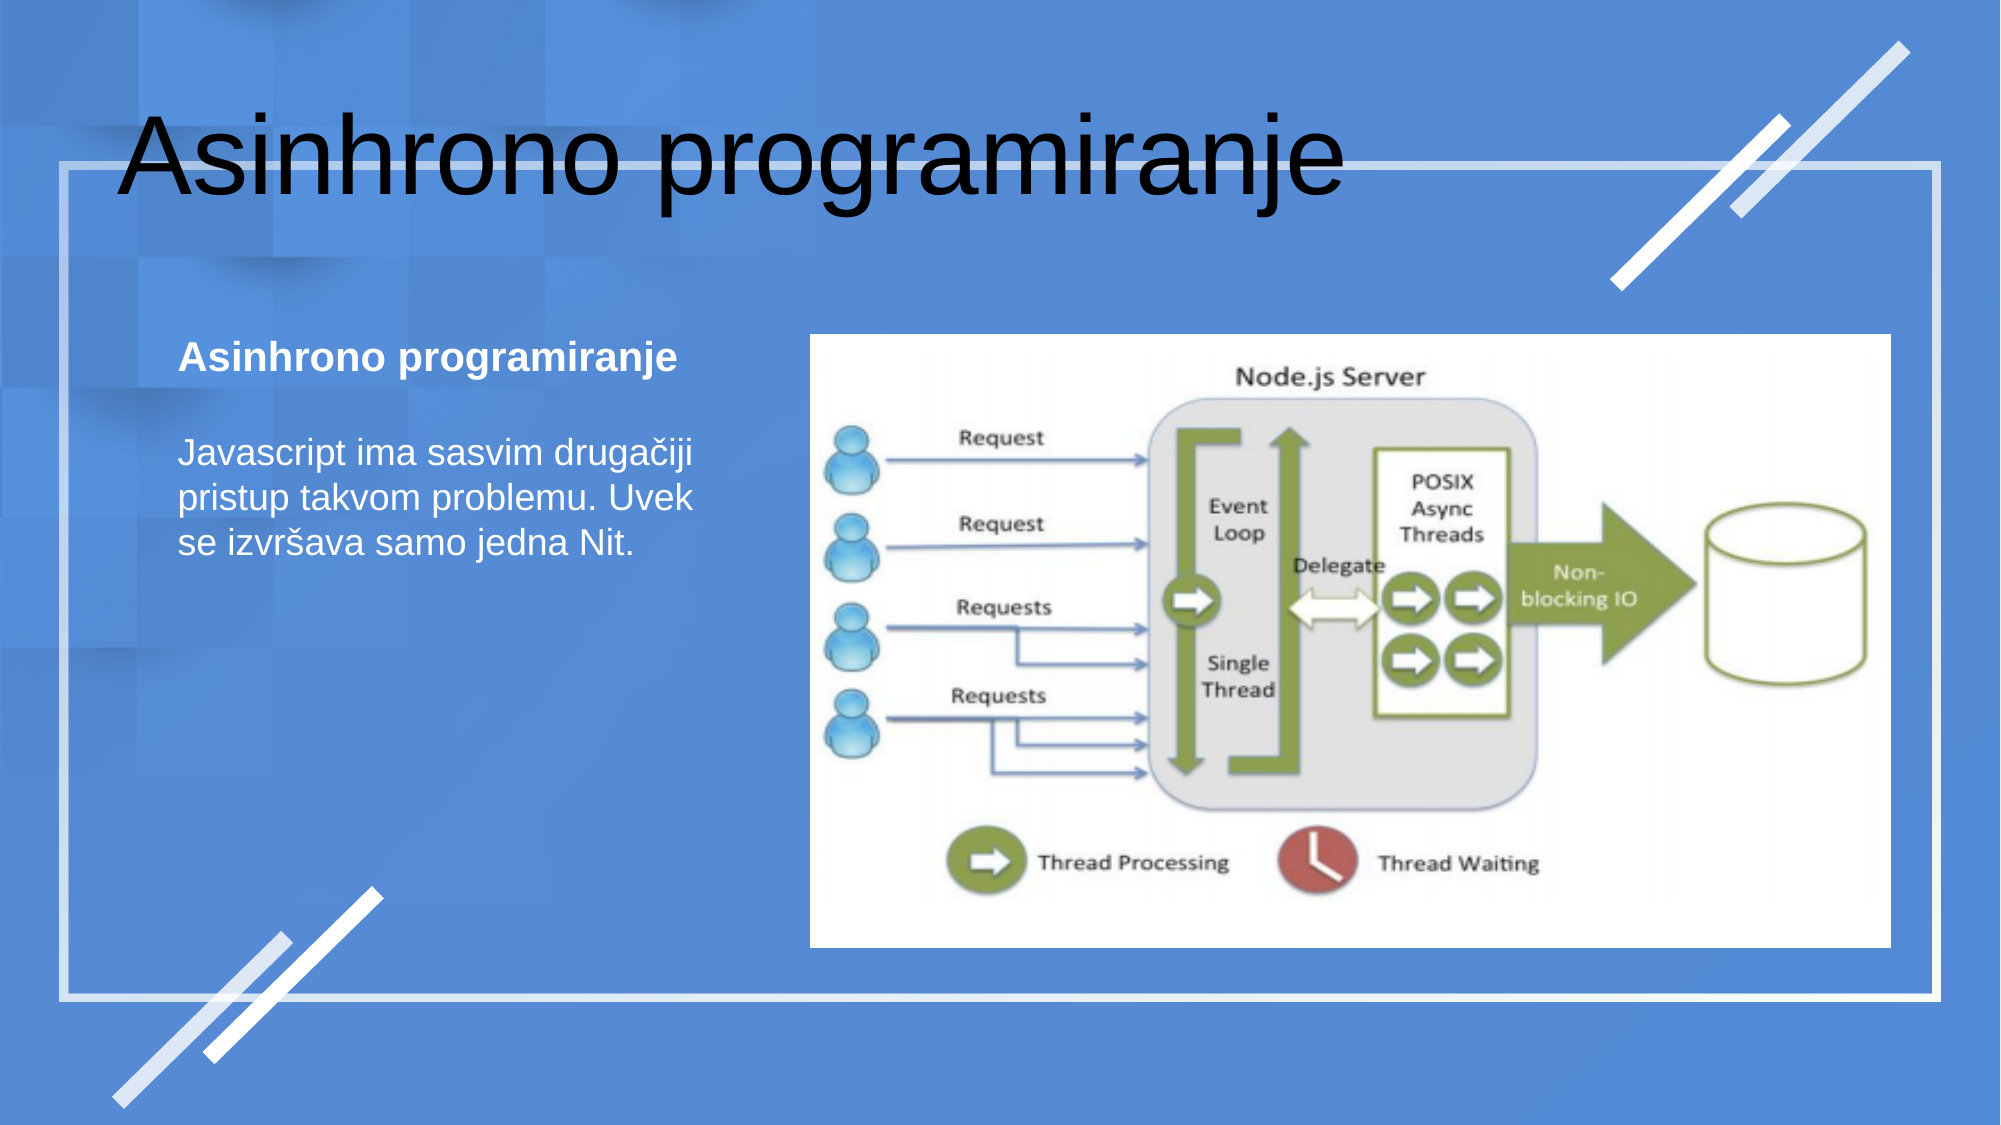

Asinhrono programiranje
Asinhrono programiranje
Javascript ima sasvim drugačiji pristup takvom problemu. Uvek se izvršava samo jedna Nit.